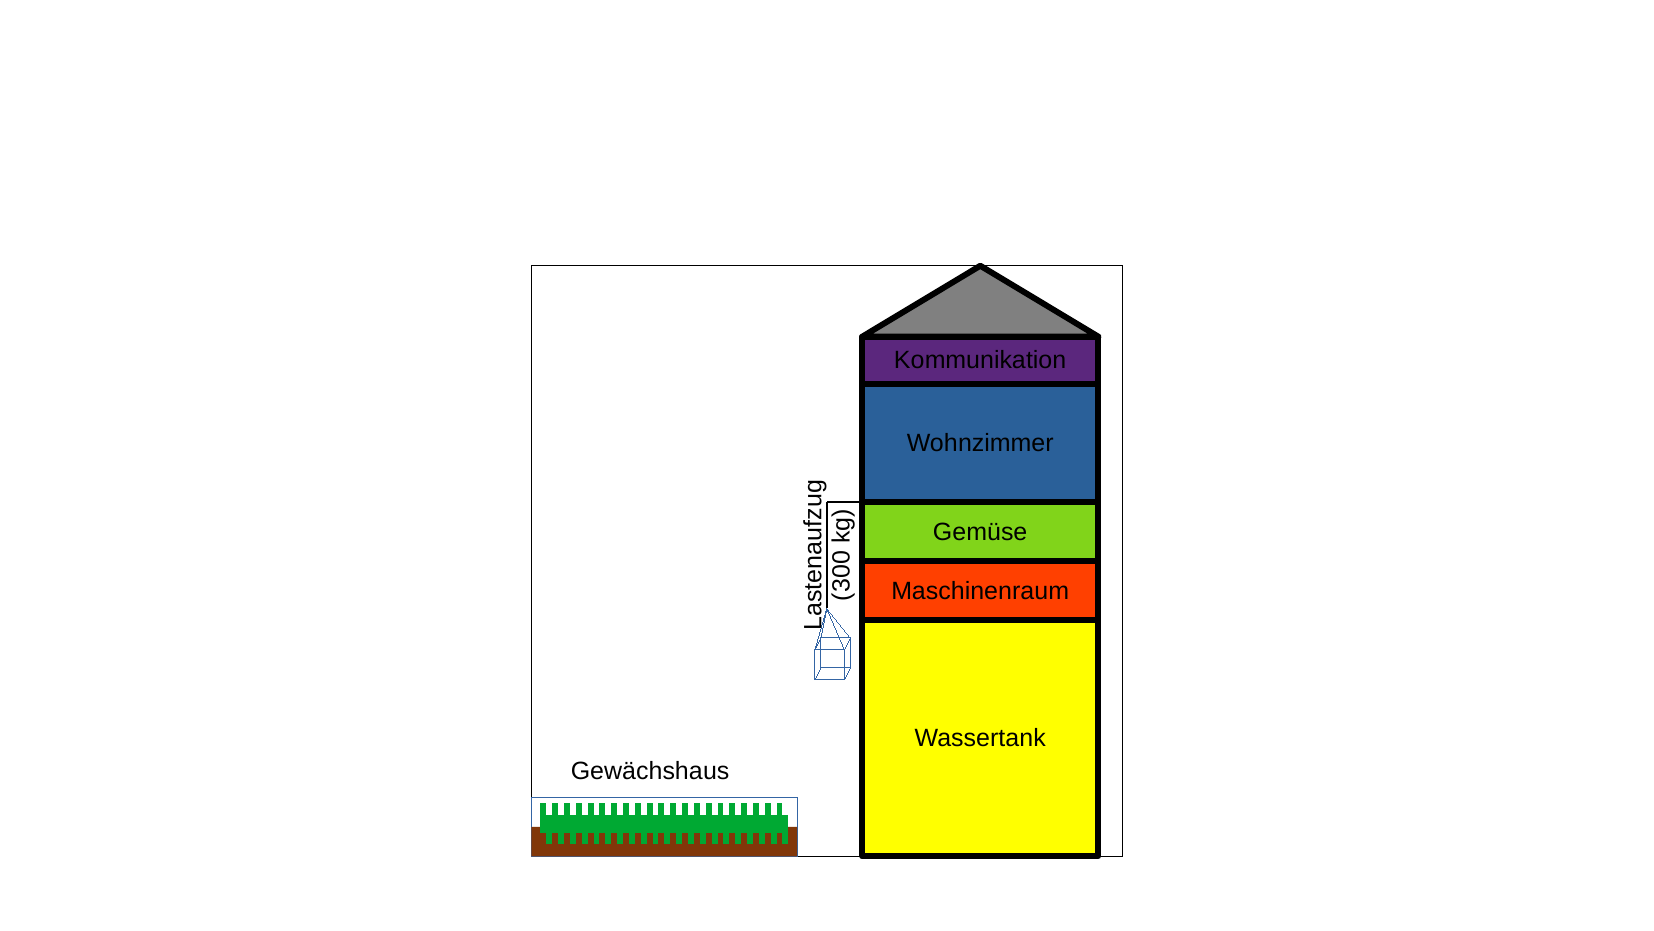

#
Kommunikation
Wohnzimmer
Lastenaufzug
(300 kg)
Gemüse
Maschinenraum
Wassertank
Gewächshaus